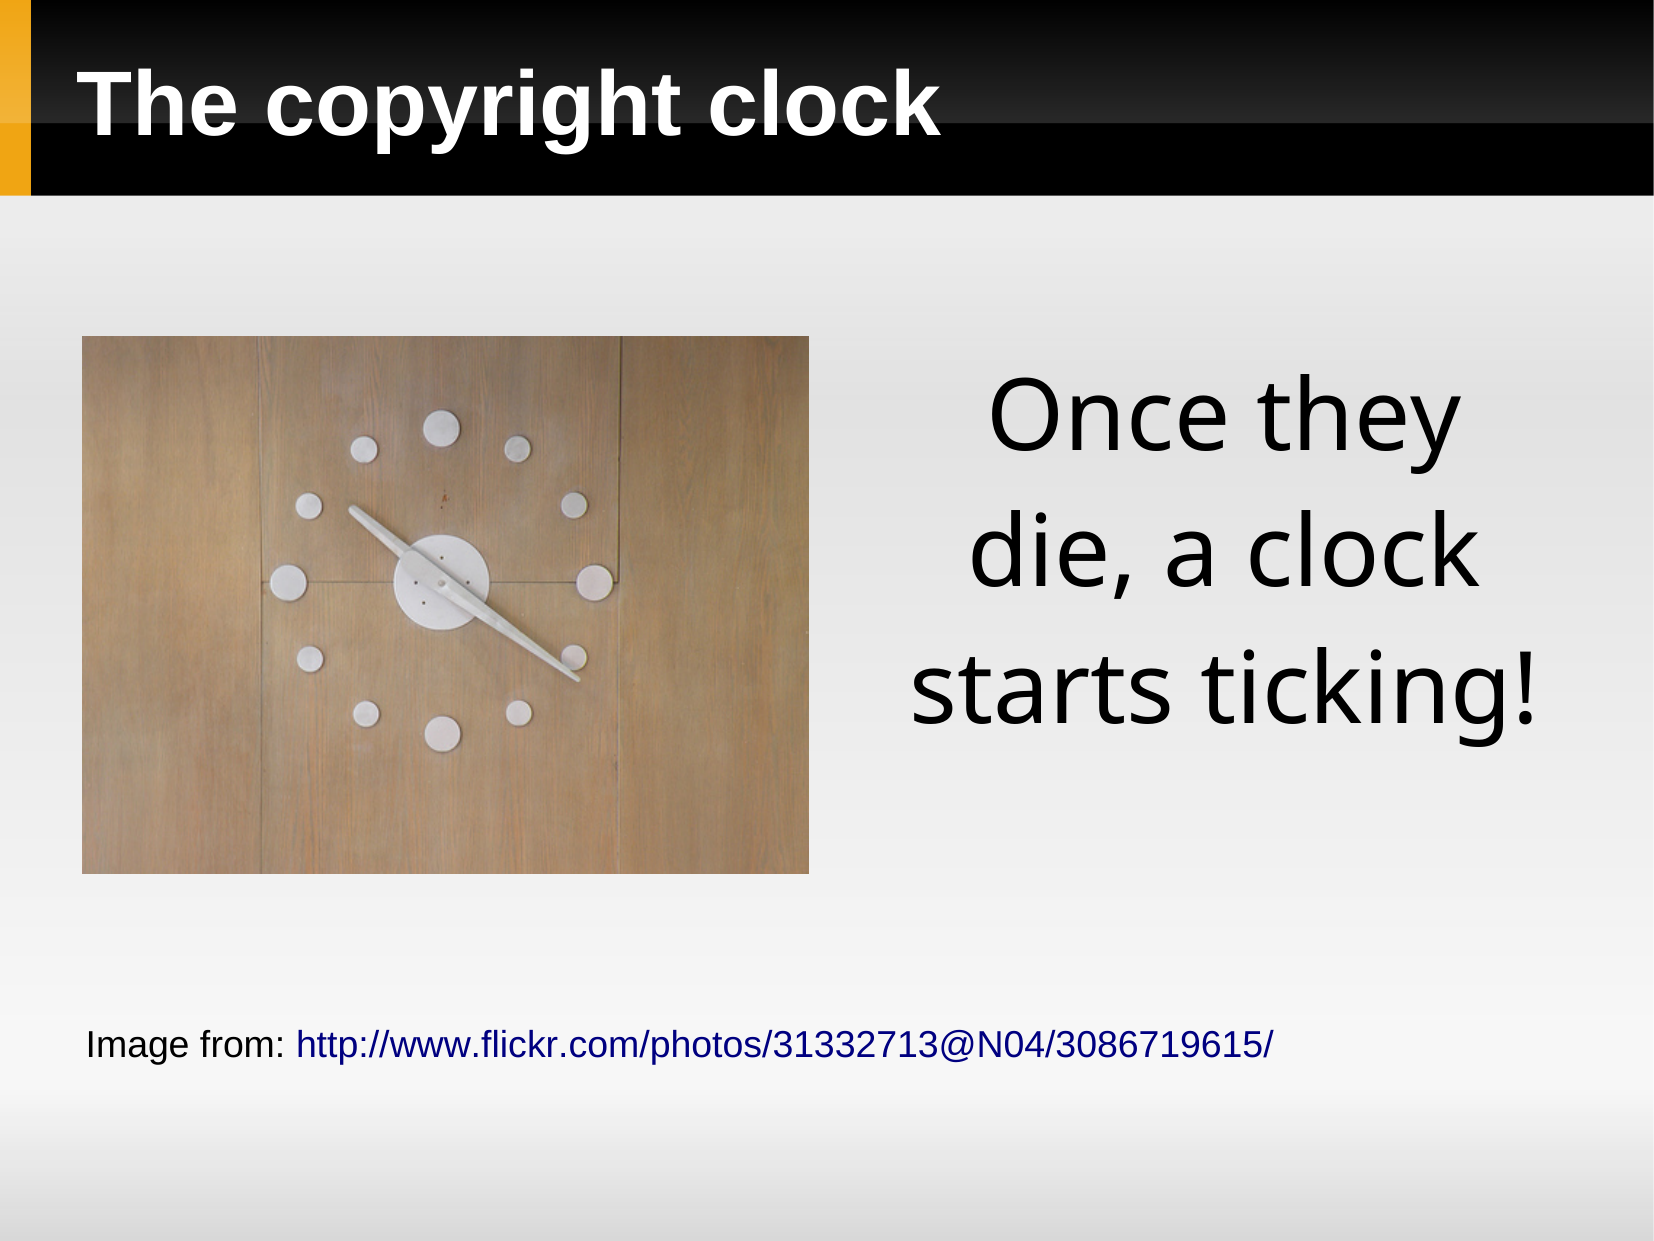

# The copyright clock
Once they die, a clock starts ticking!
Image from: http://www.flickr.com/photos/31332713@N04/3086719615/